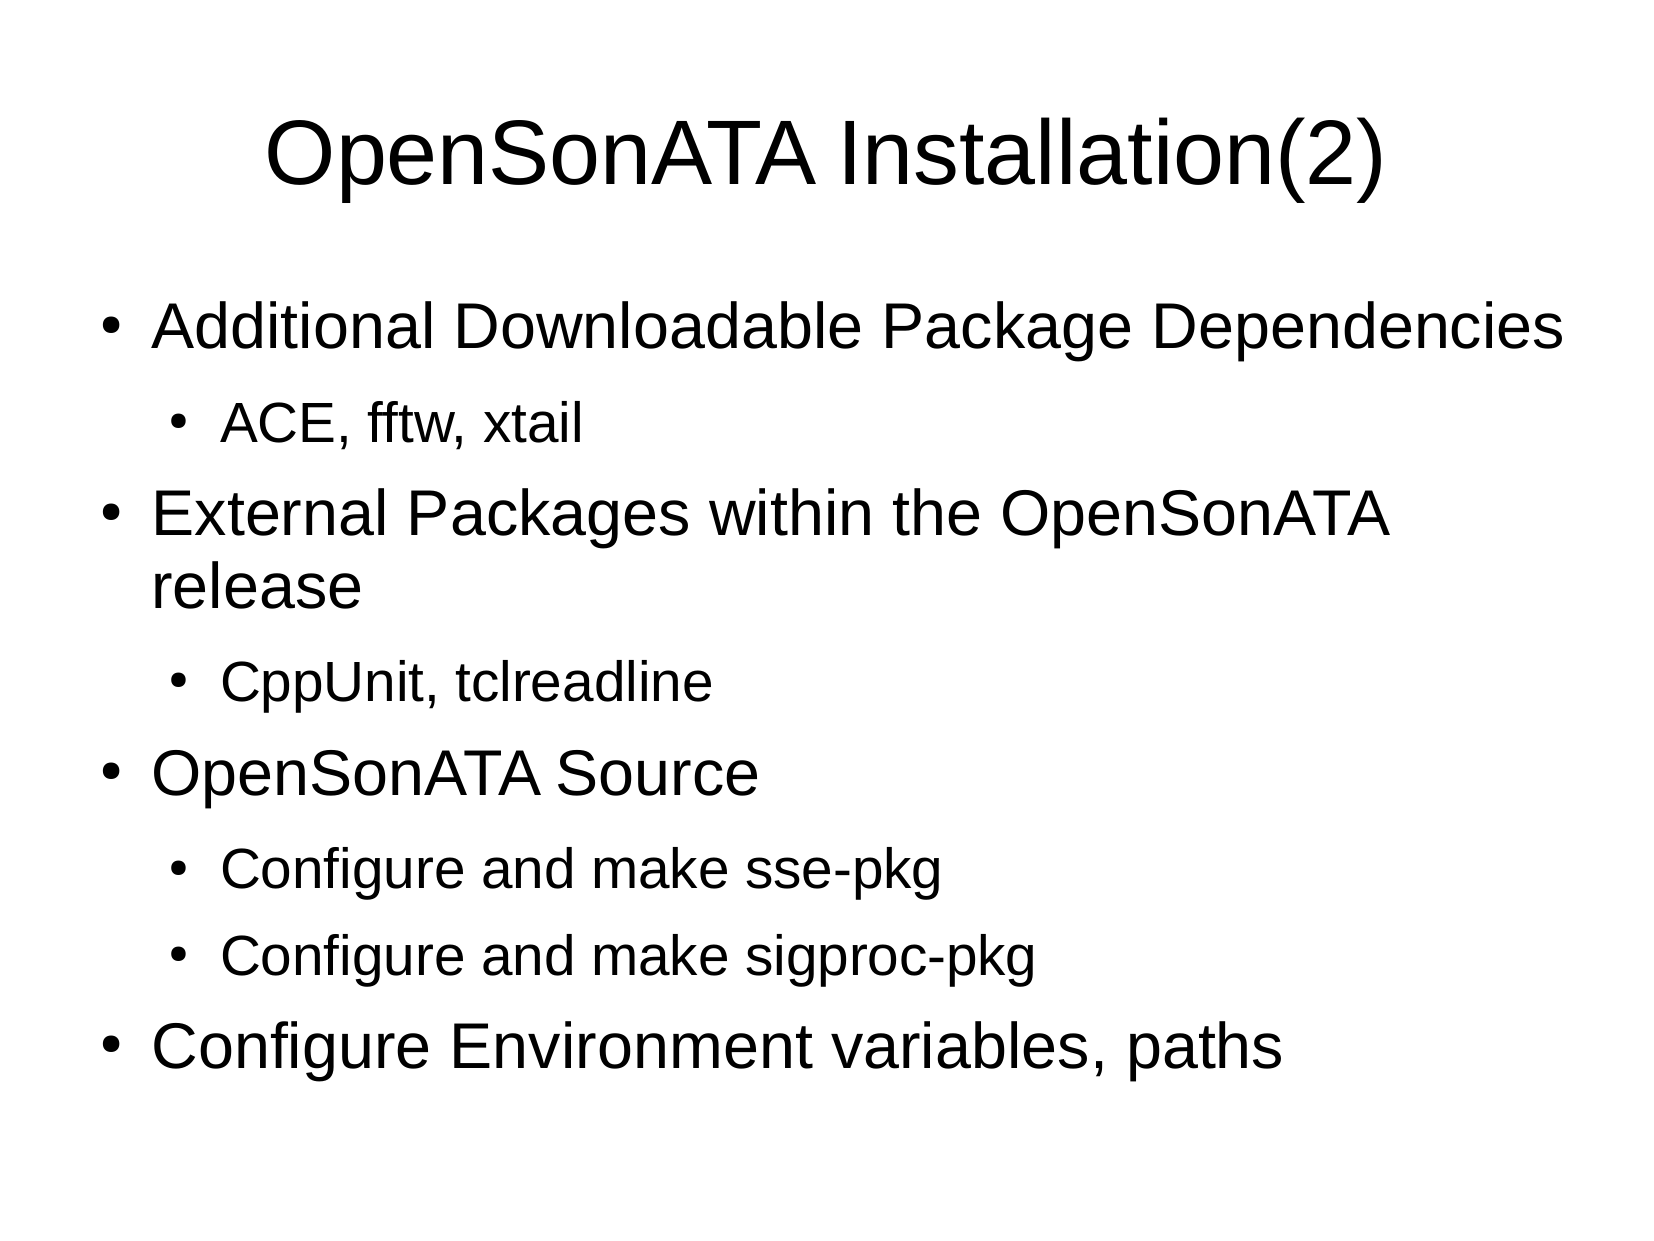

# OpenSonATA Installation(2)
Additional Downloadable Package Dependencies
ACE, fftw, xtail
External Packages within the OpenSonATA release
CppUnit, tclreadline
OpenSonATA Source
Configure and make sse-pkg
Configure and make sigproc-pkg
Configure Environment variables, paths